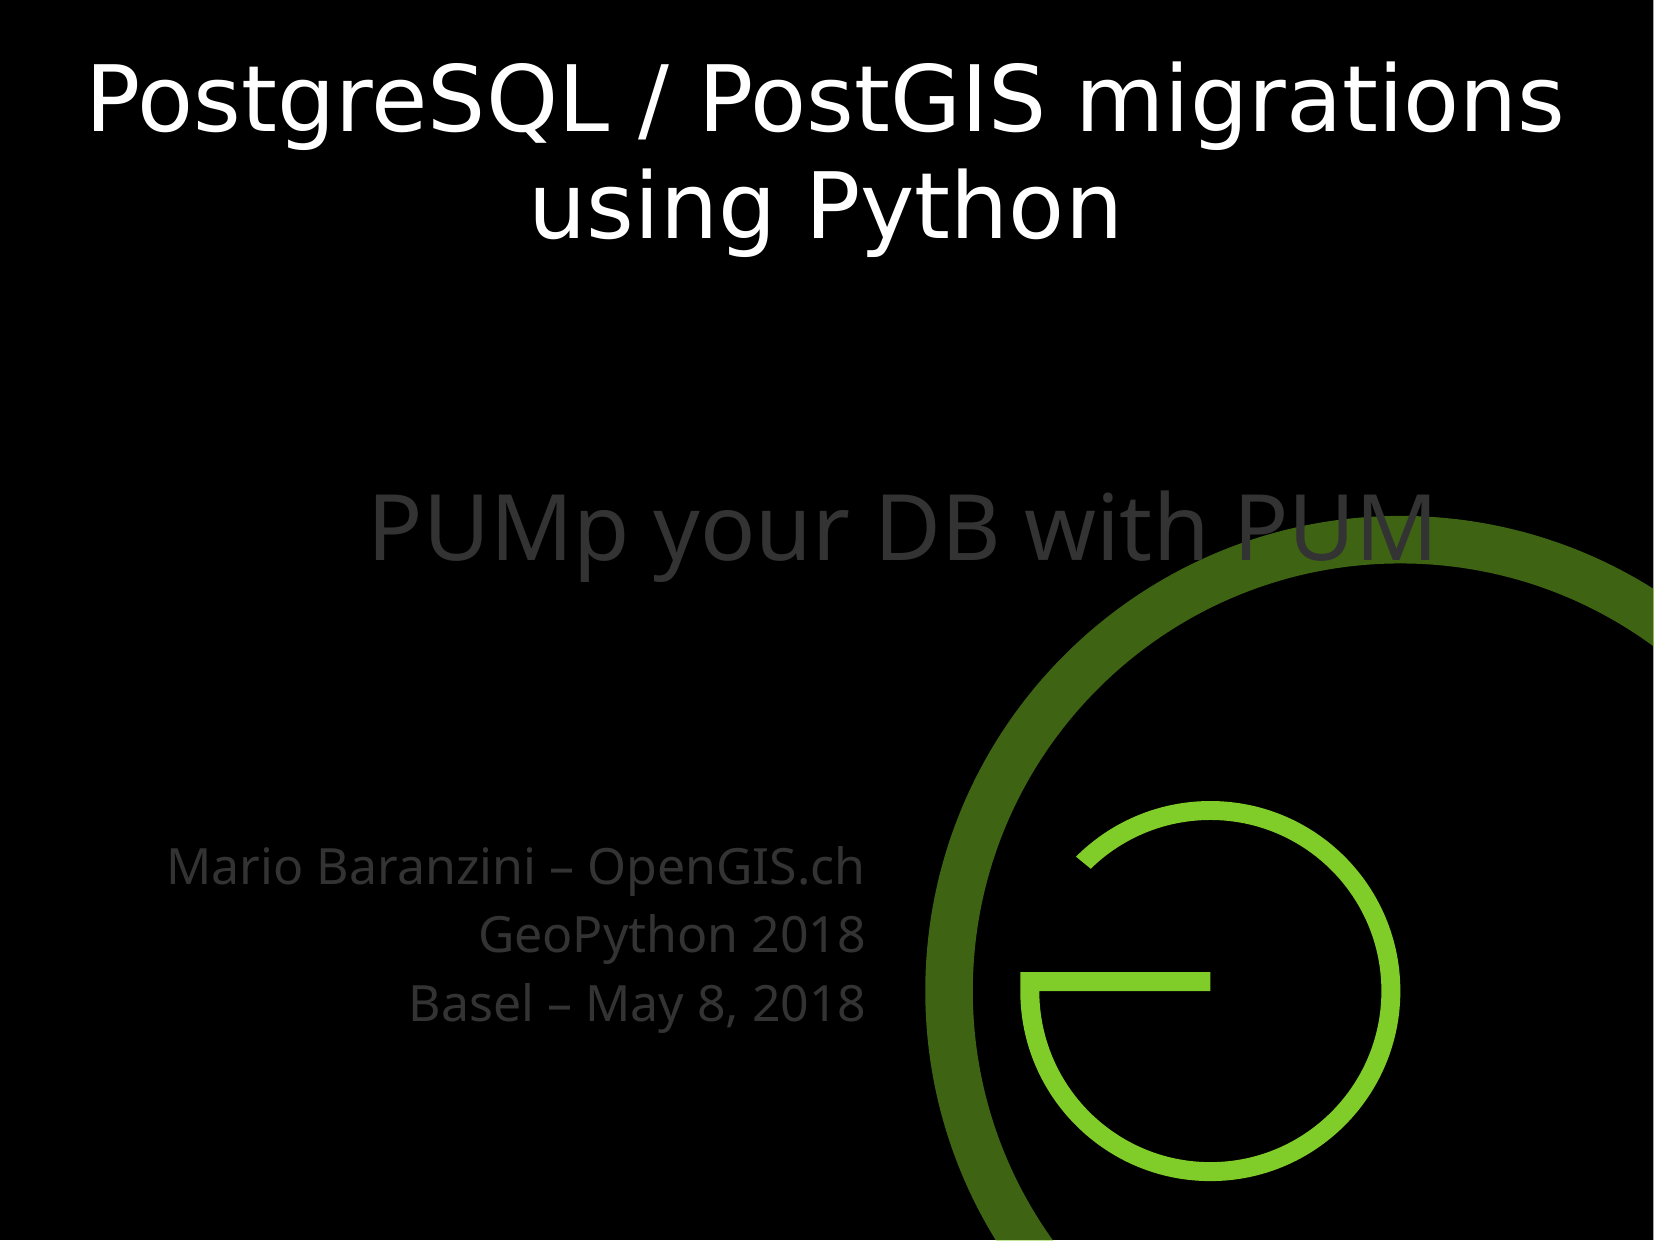

# PostgreSQL / PostGIS migrations using Python
 PUMp your DB with PUM
Mario Baranzini – OpenGIS.ch
GeoPython 2018
Basel – May 8, 2018